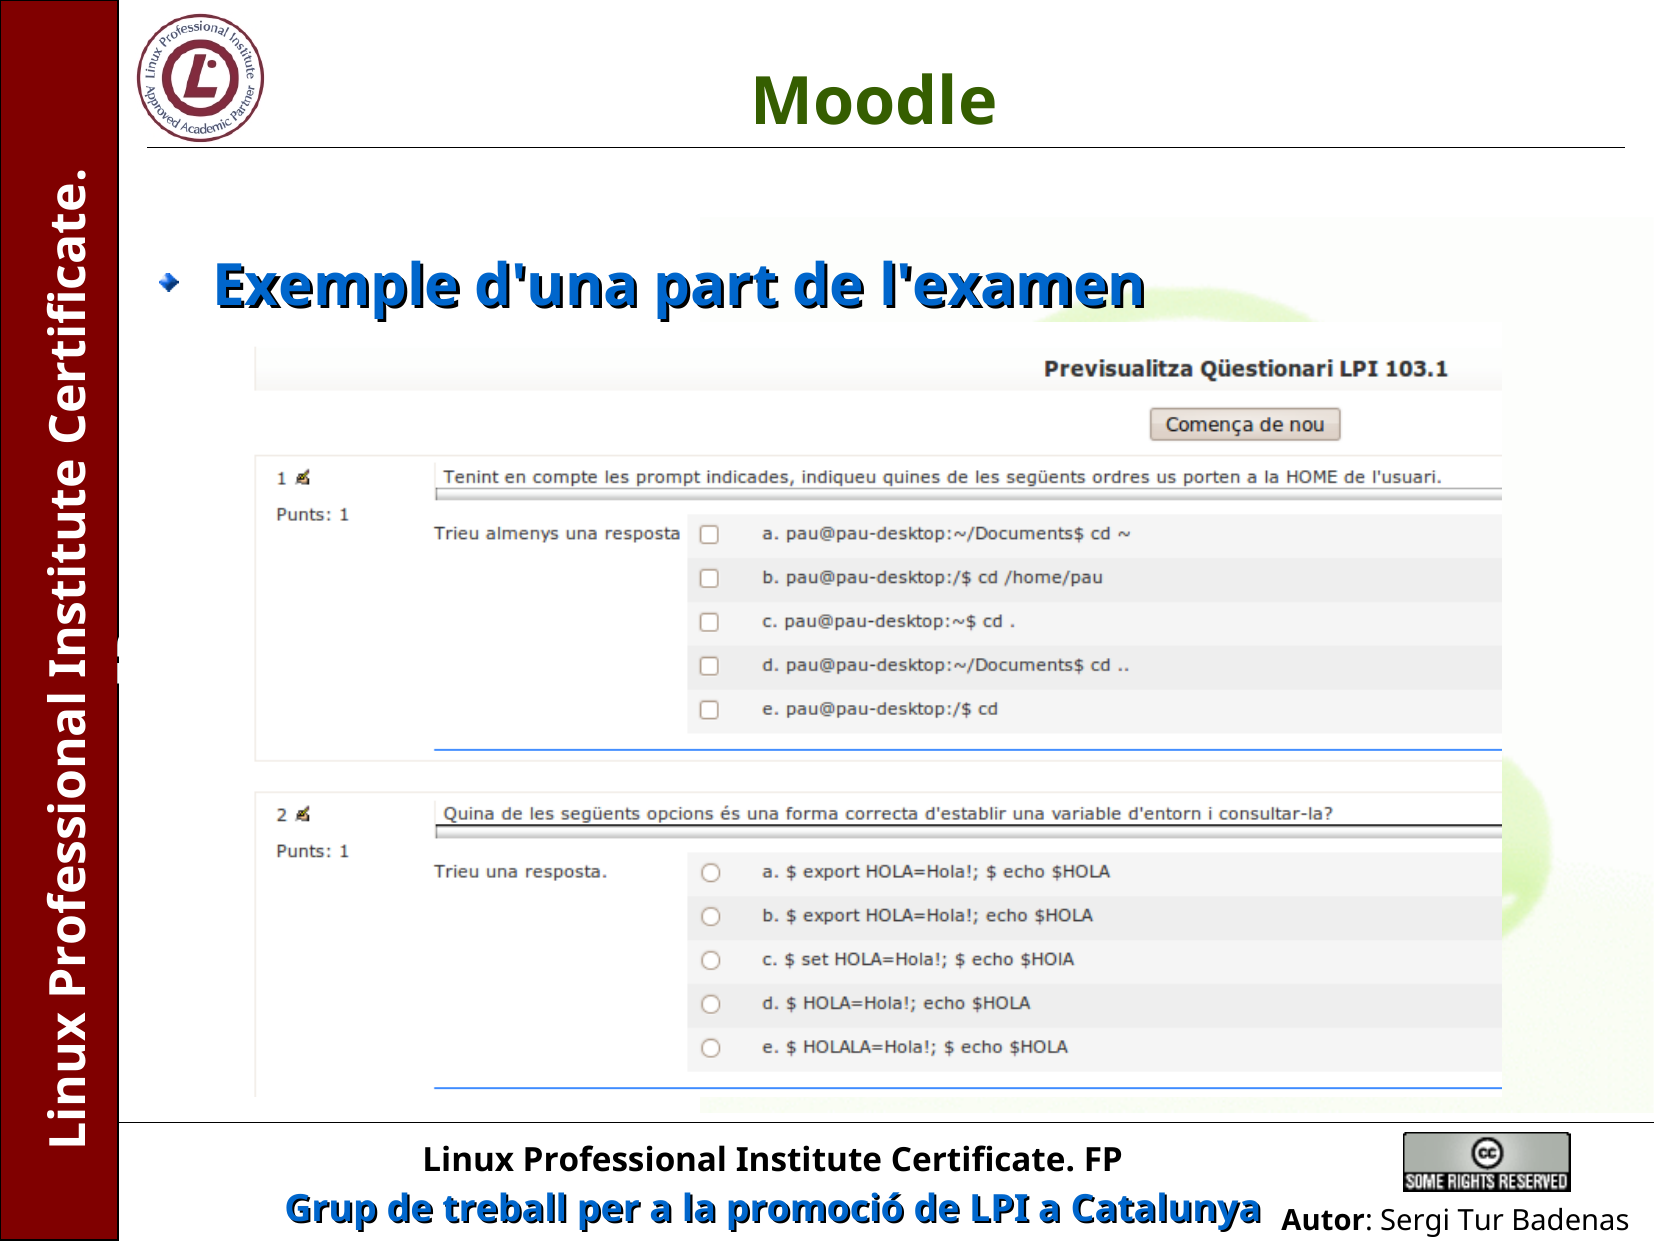

# Moodle
Exemple d'una part de l'examen